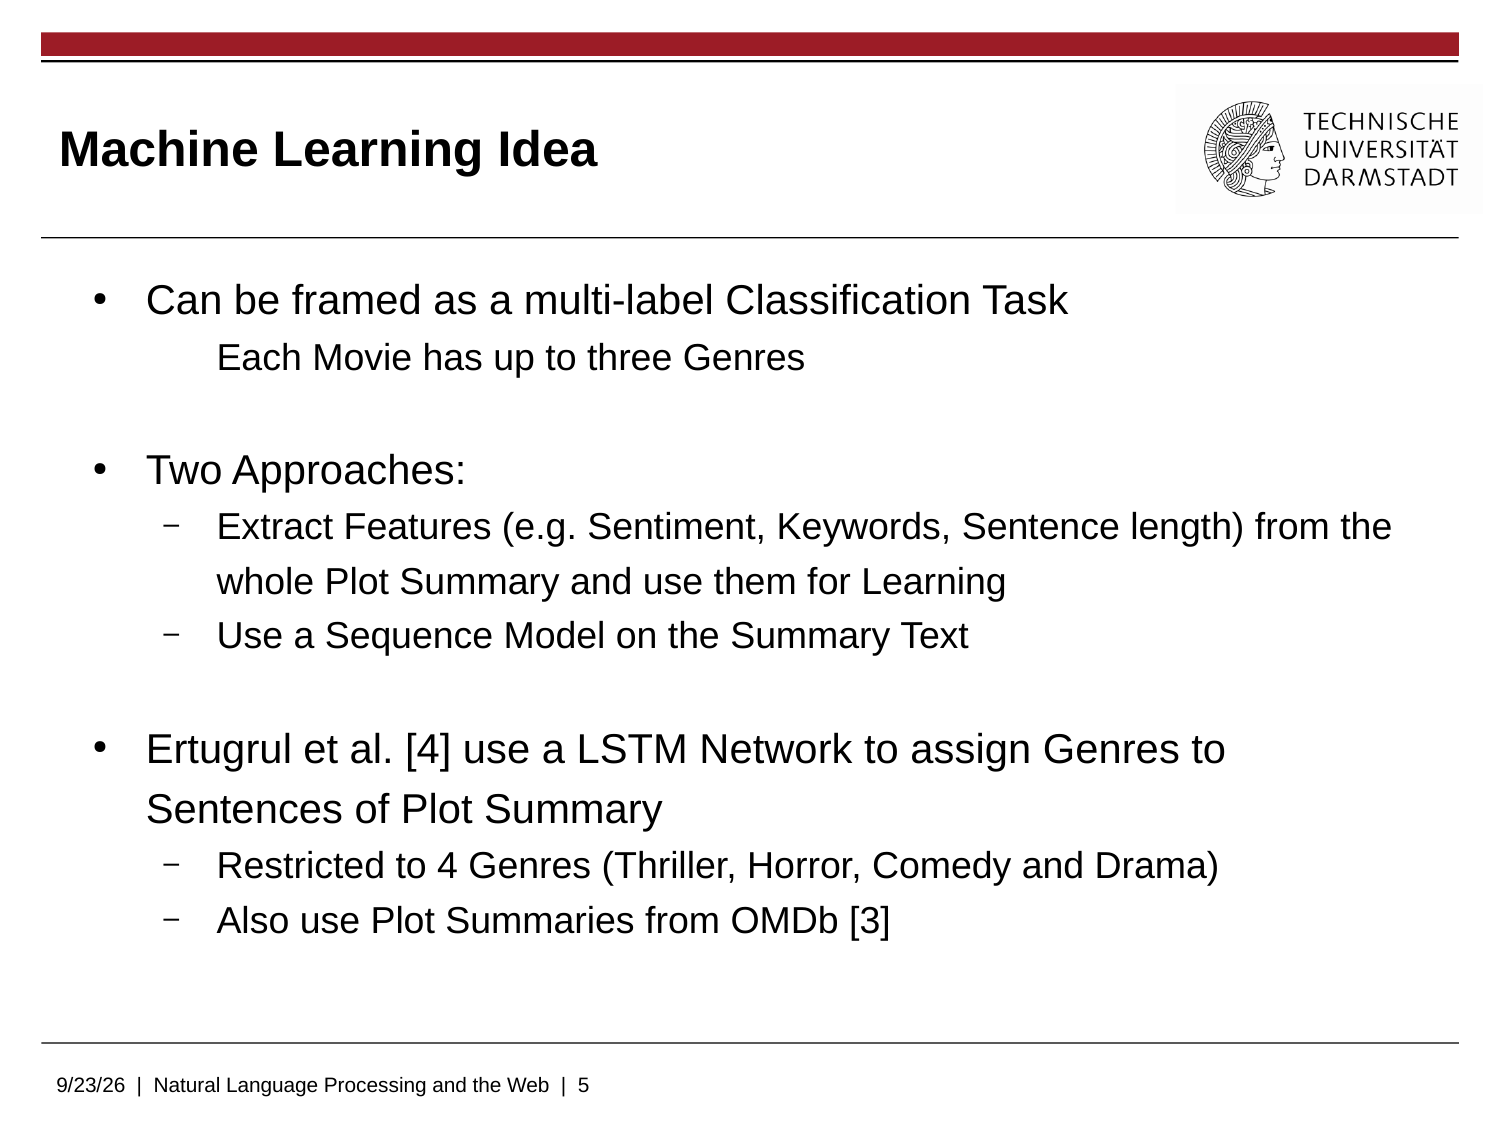

# Machine Learning Idea
Can be framed as a multi-label Classification Task
Each Movie has up to three Genres
Two Approaches:
Extract Features (e.g. Sentiment, Keywords, Sentence length) from the whole Plot Summary and use them for Learning
Use a Sequence Model on the Summary Text
Ertugrul et al. [4] use a LSTM Network to assign Genres to Sentences of Plot Summary
Restricted to 4 Genres (Thriller, Horror, Comedy and Drama)
Also use Plot Summaries from OMDb [3]